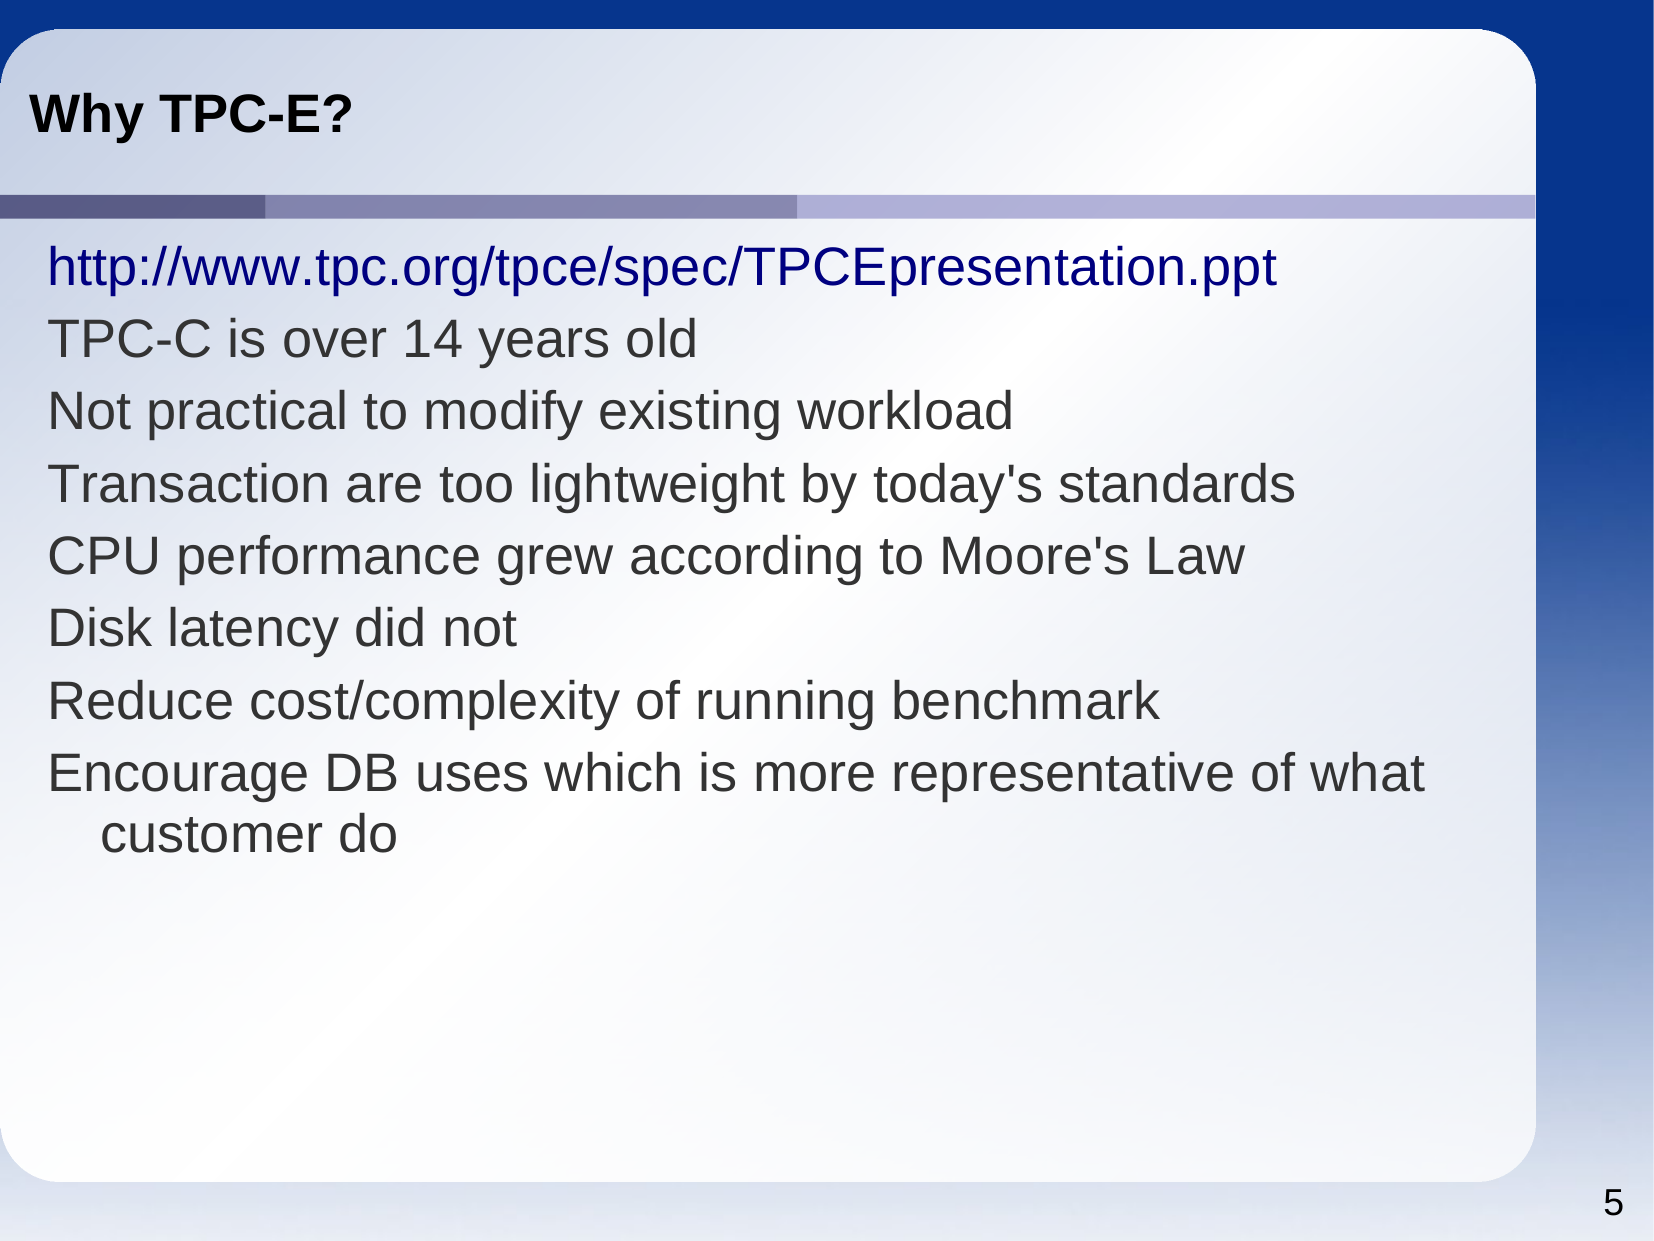

# Why TPC-E?
http://www.tpc.org/tpce/spec/TPCEpresentation.ppt
TPC-C is over 14 years old
Not practical to modify existing workload
Transaction are too lightweight by today's standards
CPU performance grew according to Moore's Law
Disk latency did not
Reduce cost/complexity of running benchmark
Encourage DB uses which is more representative of what customer do
5